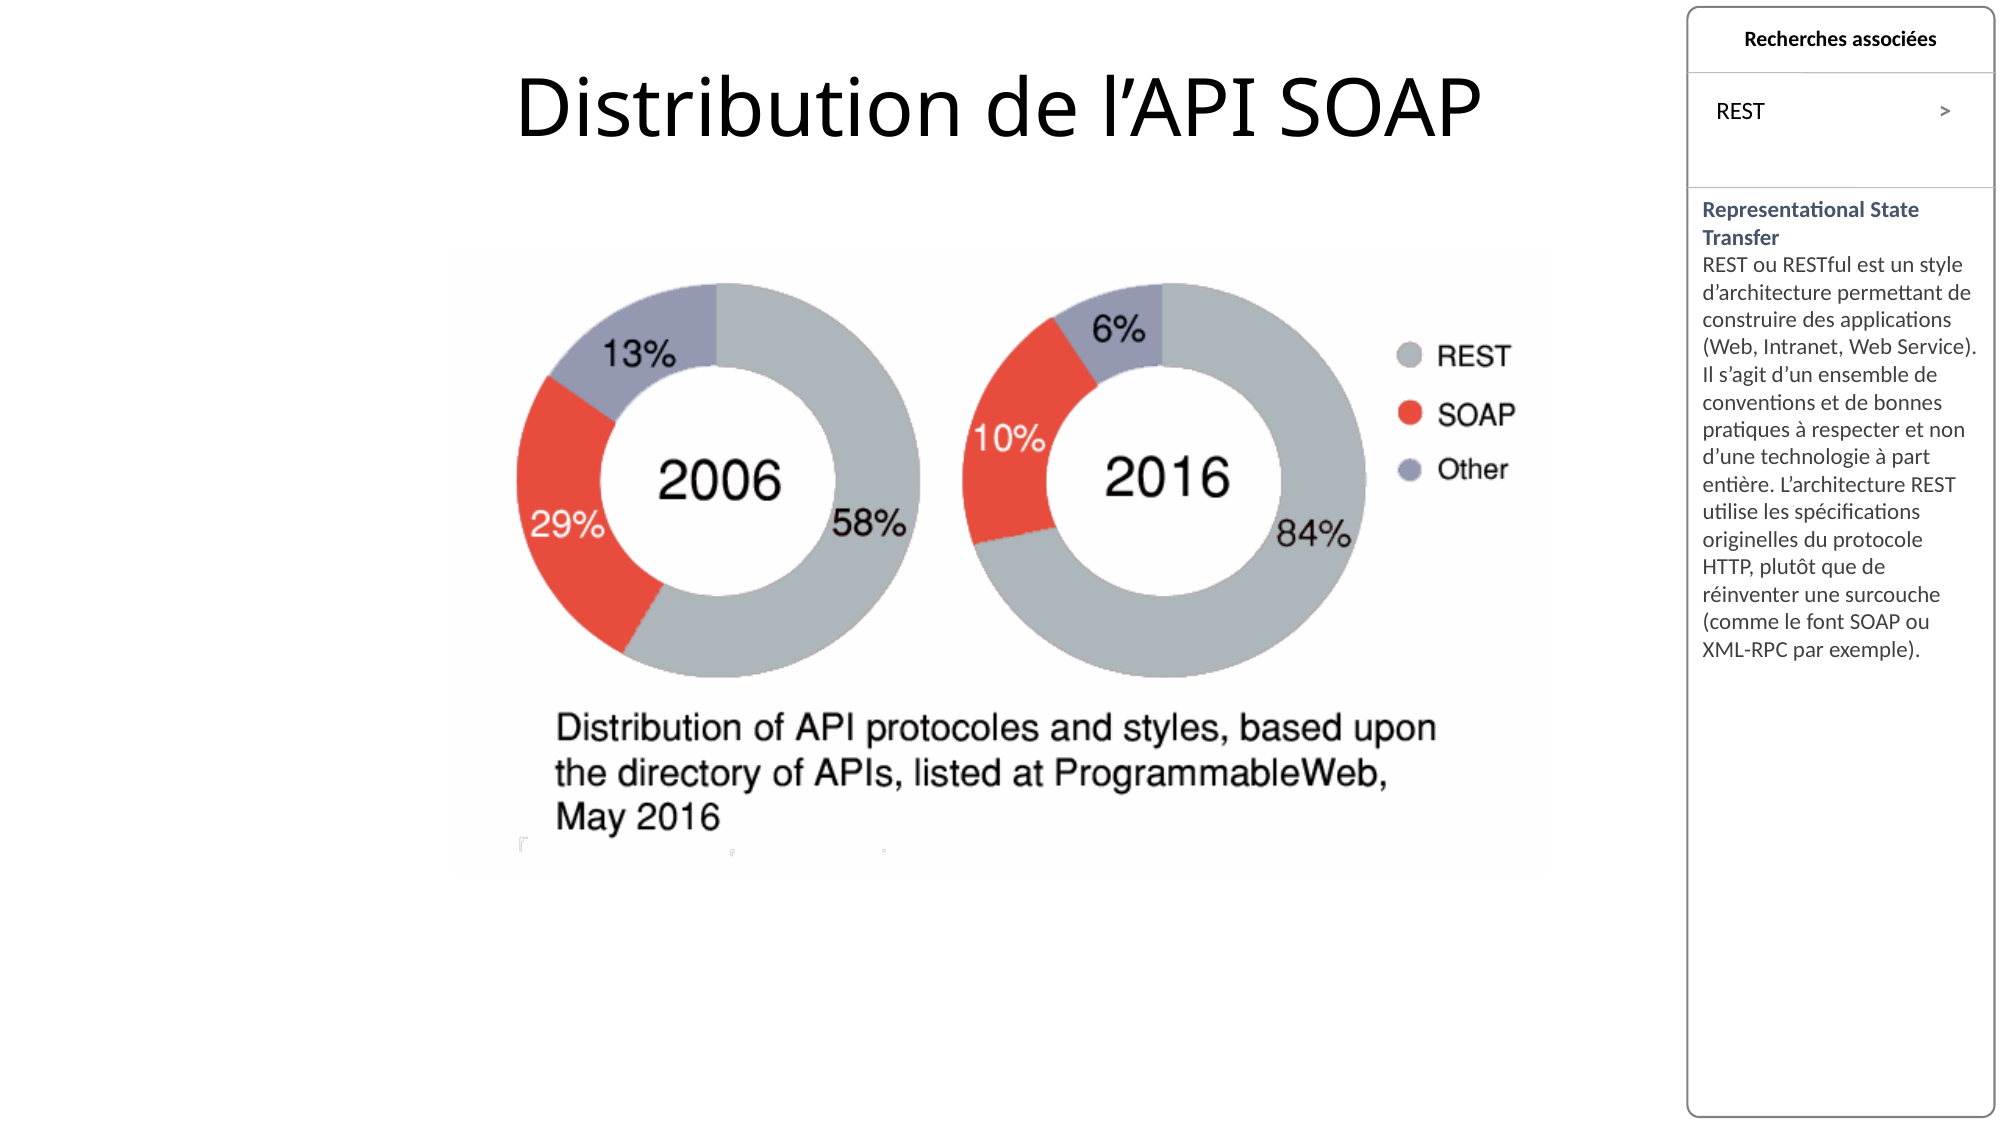

Recherches associées
Distribution de l’API SOAP
REST	>
Representational State Transfer
REST ou RESTful est un style d’architecture permettant de construire des applications (Web, Intranet, Web Service). Il s’agit d’un ensemble de conventions et de bonnes pratiques à respecter et non d’une technologie à part entière. L’architecture REST utilise les spécifications originelles du protocole HTTP, plutôt que de réinventer une surcouche (comme le font SOAP ou XML-RPC par exemple).